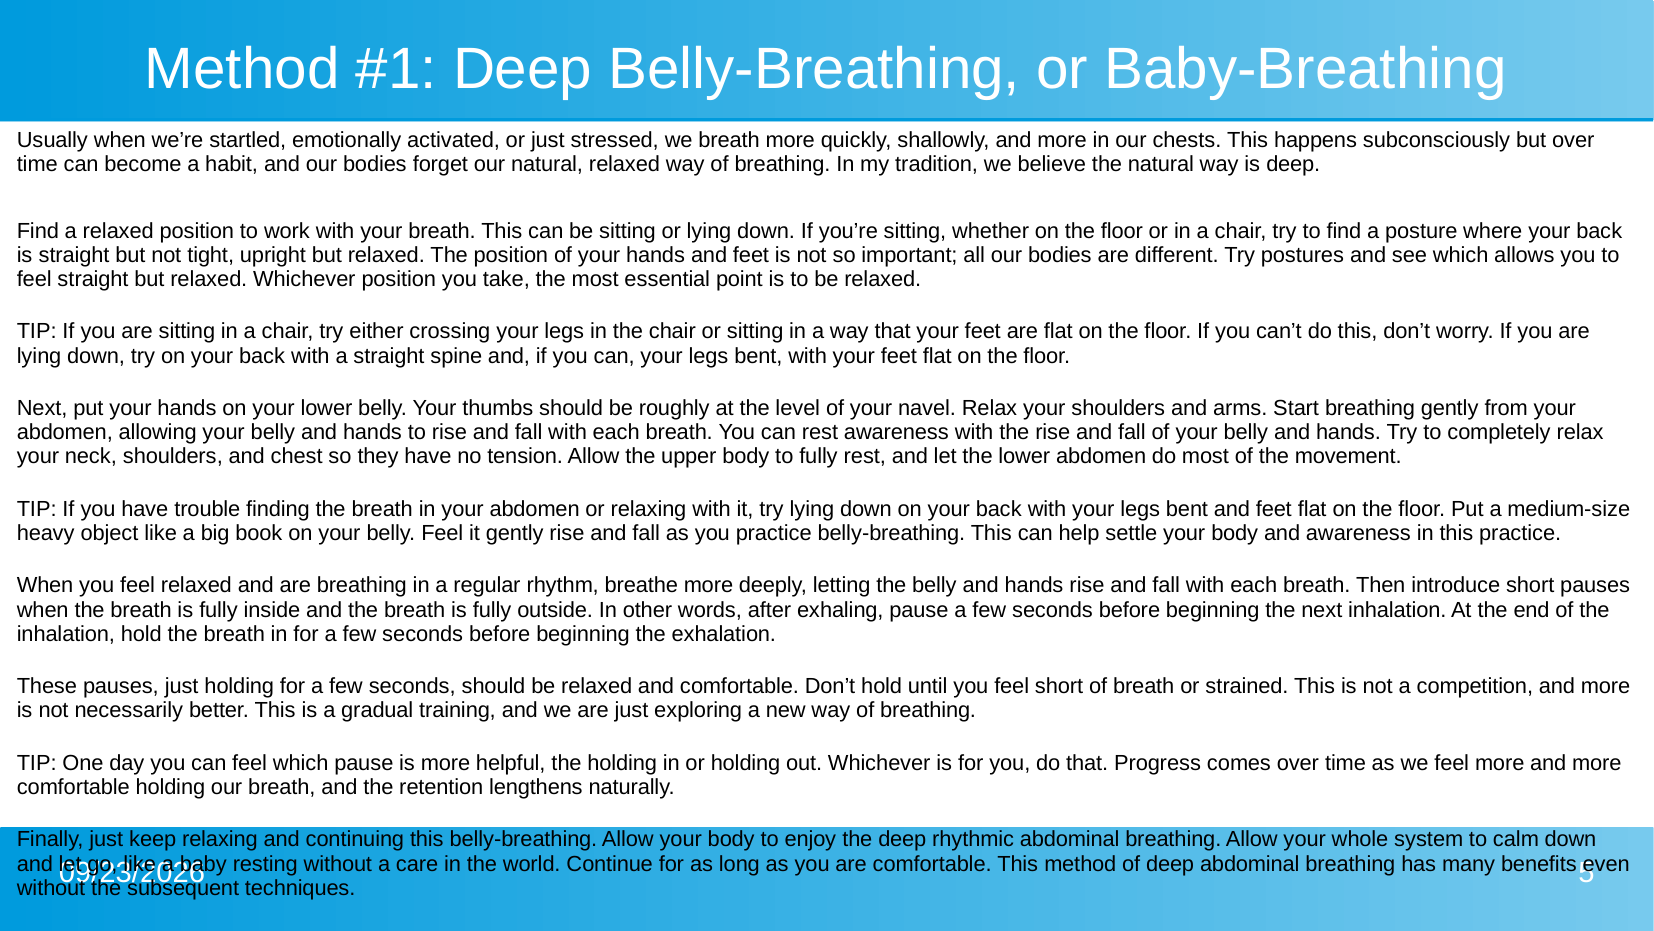

# Method #1: Deep Belly-Breathing, or Baby-Breathing
Usually when we’re startled, emotionally activated, or just stressed, we breath more quickly, shallowly, and more in our chests. This happens subconsciously but over time can become a habit, and our bodies forget our natural, relaxed way of breathing. In my tradition, we believe the natural way is deep.
Find a relaxed position to work with your breath. This can be sitting or lying down. If you’re sitting, whether on the floor or in a chair, try to find a posture where your back is straight but not tight, upright but relaxed. The position of your hands and feet is not so important; all our bodies are different. Try postures and see which allows you to feel straight but relaxed. Whichever position you take, the most essential point is to be relaxed.
TIP: If you are sitting in a chair, try either crossing your legs in the chair or sitting in a way that your feet are flat on the floor. If you can’t do this, don’t worry. If you are lying down, try on your back with a straight spine and, if you can, your legs bent, with your feet flat on the floor.
Next, put your hands on your lower belly. Your thumbs should be roughly at the level of your navel. Relax your shoulders and arms. Start breathing gently from your abdomen, allowing your belly and hands to rise and fall with each breath. You can rest awareness with the rise and fall of your belly and hands. Try to completely relax your neck, shoulders, and chest so they have no tension. Allow the upper body to fully rest, and let the lower abdomen do most of the movement.
TIP: If you have trouble finding the breath in your abdomen or relaxing with it, try lying down on your back with your legs bent and feet flat on the floor. Put a medium-size heavy object like a big book on your belly. Feel it gently rise and fall as you practice belly-breathing. This can help settle your body and awareness in this practice.
When you feel relaxed and are breathing in a regular rhythm, breathe more deeply, letting the belly and hands rise and fall with each breath. Then introduce short pauses when the breath is fully inside and the breath is fully outside. In other words, after exhaling, pause a few seconds before beginning the next inhalation. At the end of the inhalation, hold the breath in for a few seconds before beginning the exhalation.
These pauses, just holding for a few seconds, should be relaxed and comfortable. Don’t hold until you feel short of breath or strained. This is not a competition, and more is not necessarily better. This is a gradual training, and we are just exploring a new way of breathing.
TIP: One day you can feel which pause is more helpful, the holding in or holding out. Whichever is for you, do that. Progress comes over time as we feel more and more comfortable holding our breath, and the retention lengthens naturally.
Finally, just keep relaxing and continuing this belly-breathing. Allow your body to enjoy the deep rhythmic abdominal breathing. Allow your whole system to calm down and let go, like a baby resting without a care in the world. Continue for as long as you are comfortable. This method of deep abdominal breathing has many benefits even without the subsequent techniques.
5